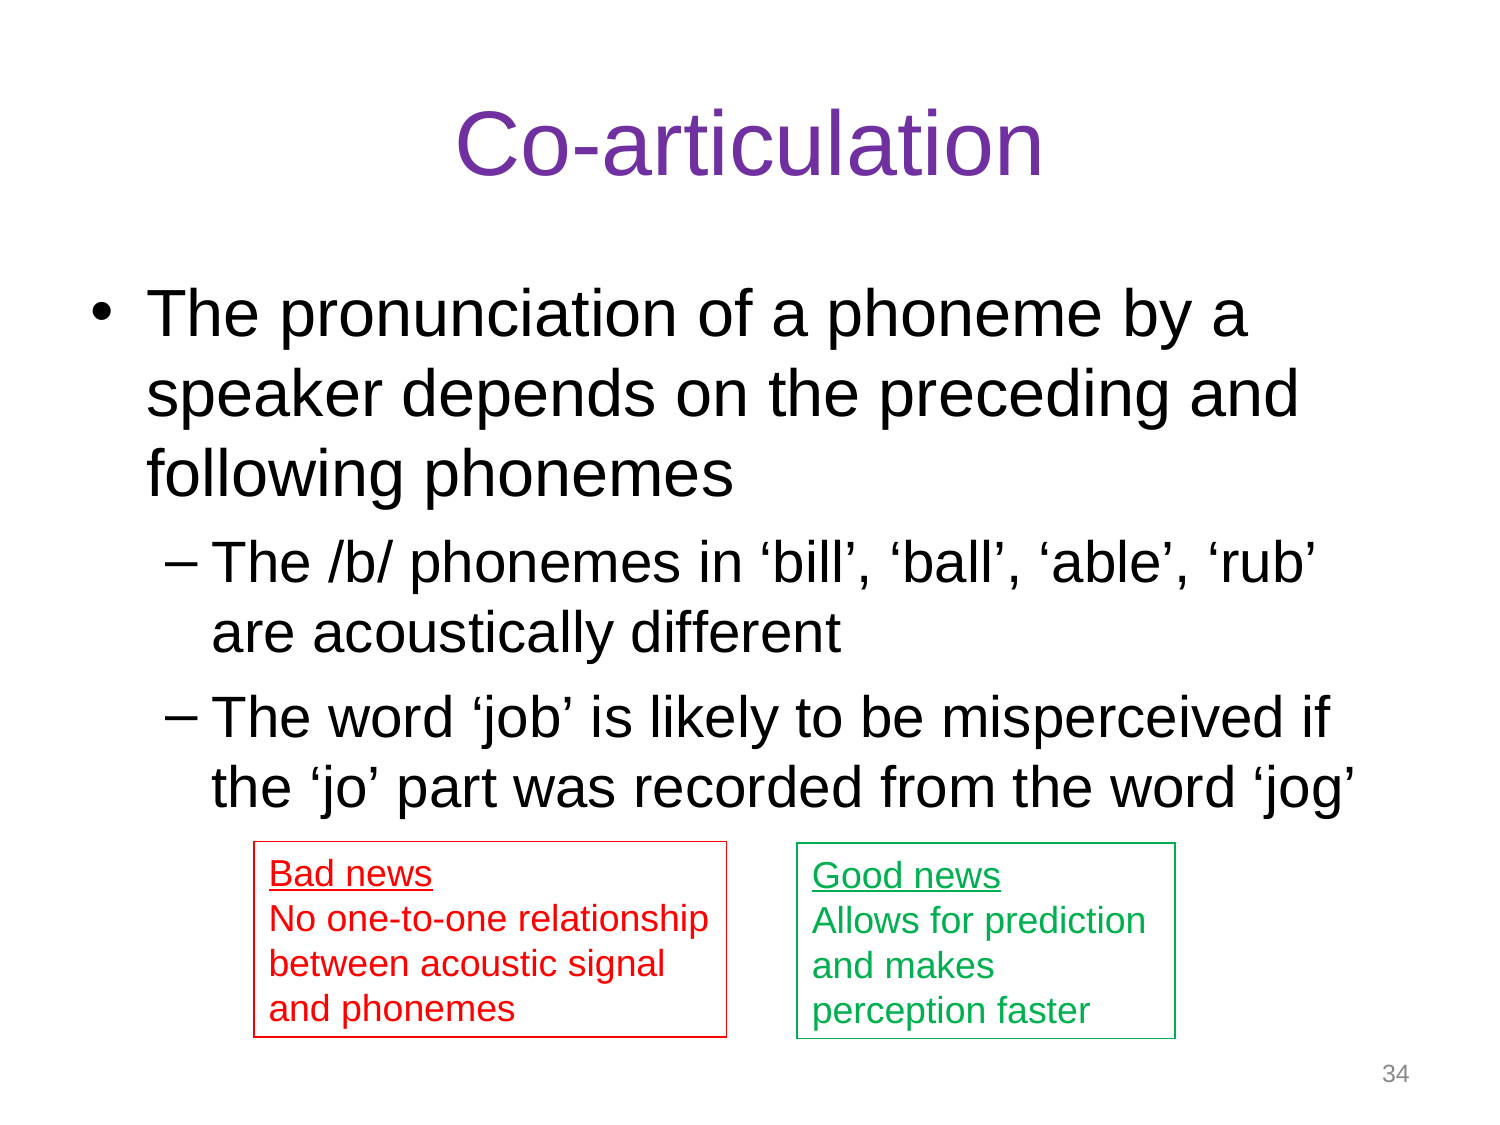

# Co-articulation
The pronunciation of a phoneme by a speaker depends on the preceding and following phonemes
The /b/ phonemes in ‘bill’, ‘ball’, ‘able’, ‘rub’ are acoustically different
The word ‘job’ is likely to be misperceived if the ‘jo’ part was recorded from the word ‘jog’
Bad news
No one-to-one relationship between acoustic signal and phonemes
Good news
Allows for prediction and makes perception faster